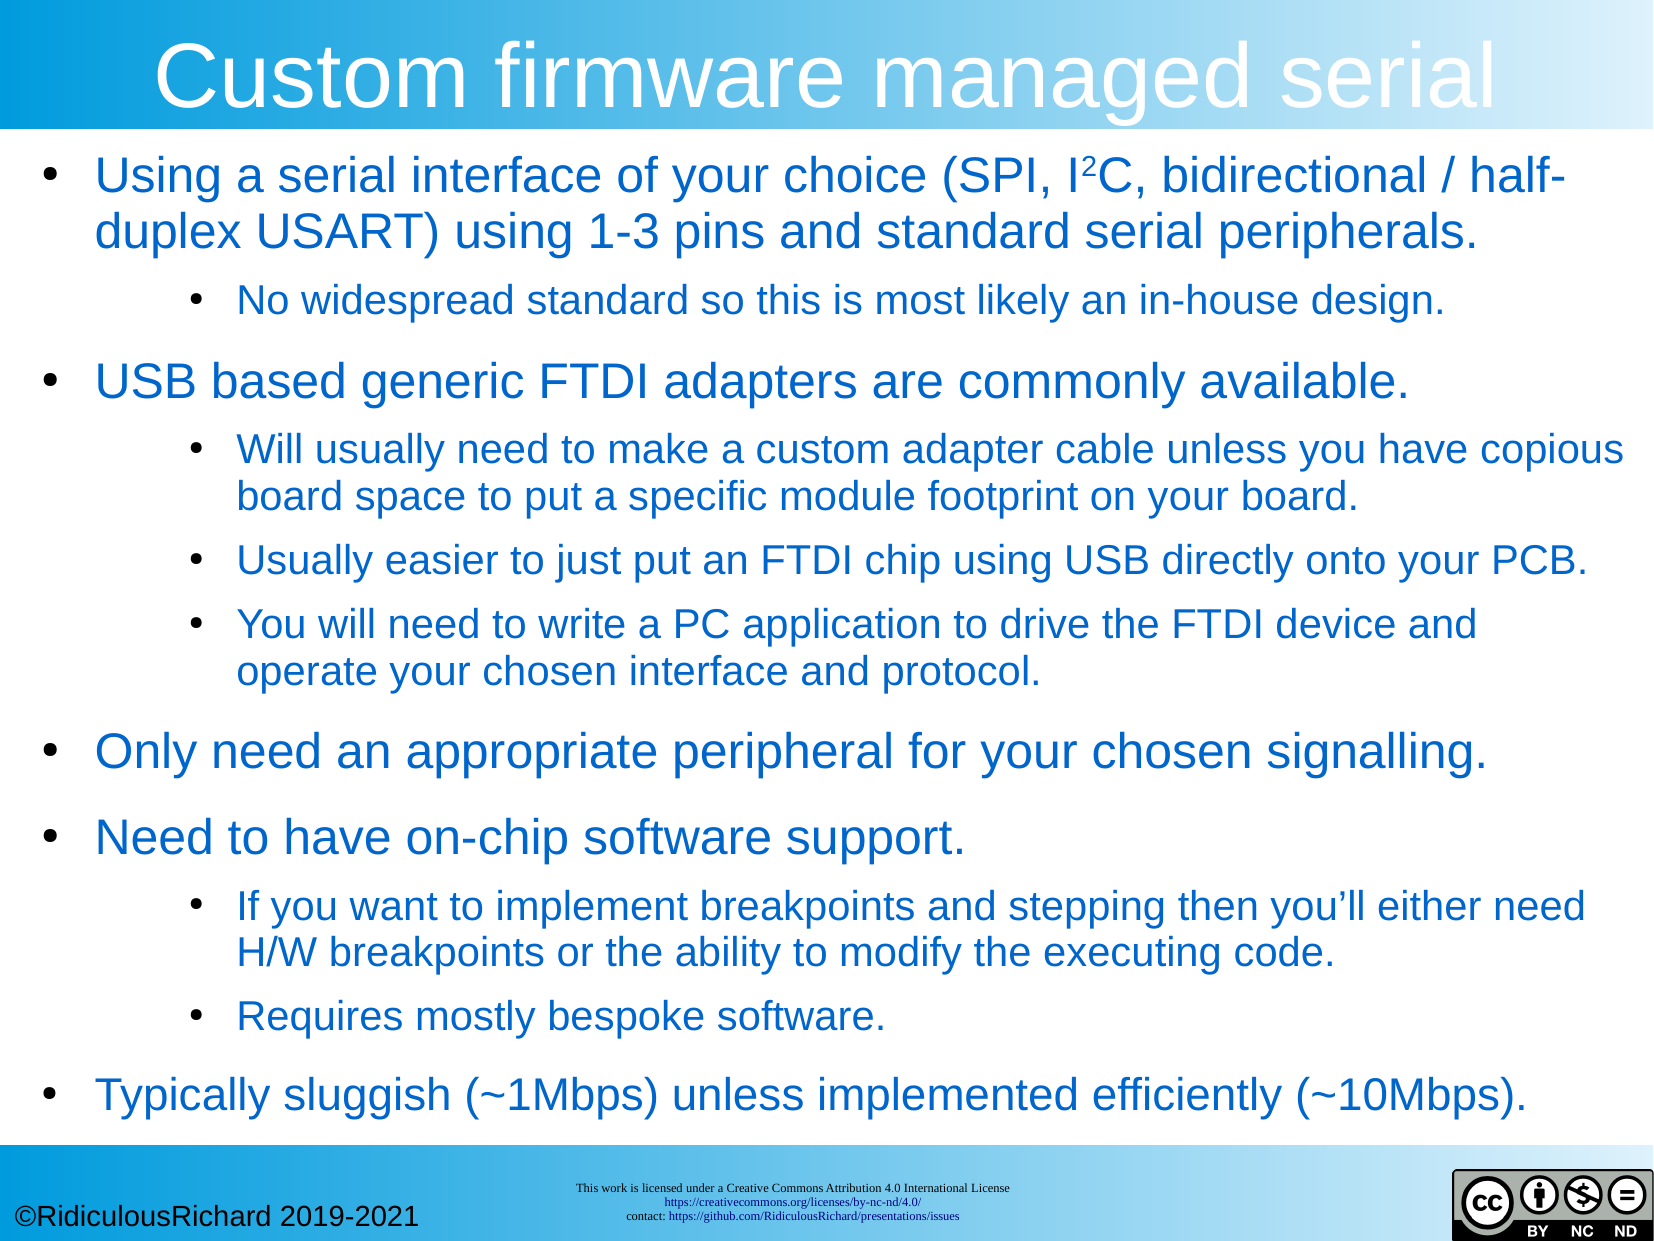

# Custom firmware managed serial
Using a serial interface of your choice (SPI, I2C, bidirectional / half-duplex USART) using 1-3 pins and standard serial peripherals.
No widespread standard so this is most likely an in-house design.
USB based generic FTDI adapters are commonly available.
Will usually need to make a custom adapter cable unless you have copious board space to put a specific module footprint on your board.
Usually easier to just put an FTDI chip using USB directly onto your PCB.
You will need to write a PC application to drive the FTDI device and operate your chosen interface and protocol.
Only need an appropriate peripheral for your chosen signalling.
Need to have on-chip software support.
If you want to implement breakpoints and stepping then you’ll either need H/W breakpoints or the ability to modify the executing code.
Requires mostly bespoke software.
Typically sluggish (~1Mbps) unless implemented efficiently (~10Mbps).